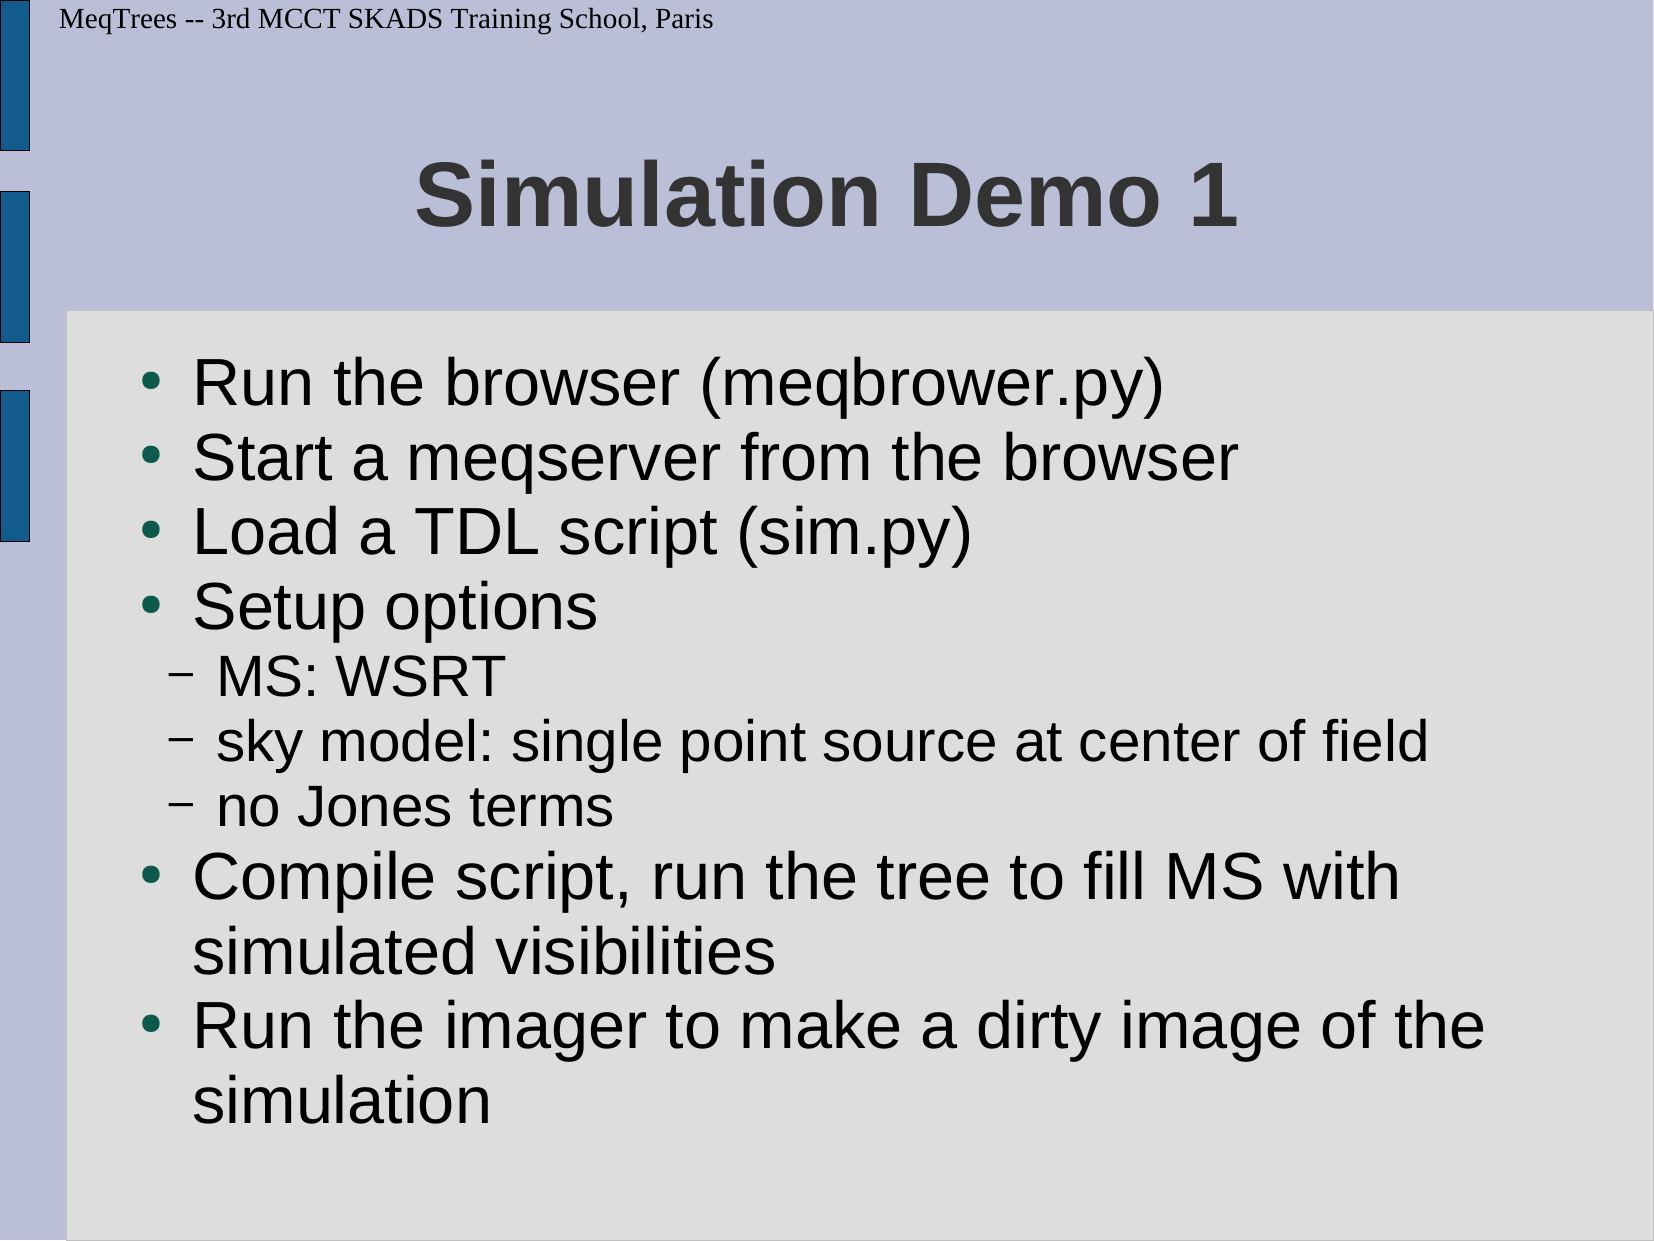

MeqTrees -- 3rd MCCT SKADS Training School, Paris
# Simulation Demo 1
Run the browser (meqbrower.py)
Start a meqserver from the browser
Load a TDL script (sim.py)
Setup options
MS: WSRT
sky model: single point source at center of field
no Jones terms
Compile script, run the tree to fill MS with simulated visibilities
Run the imager to make a dirty image of the simulation